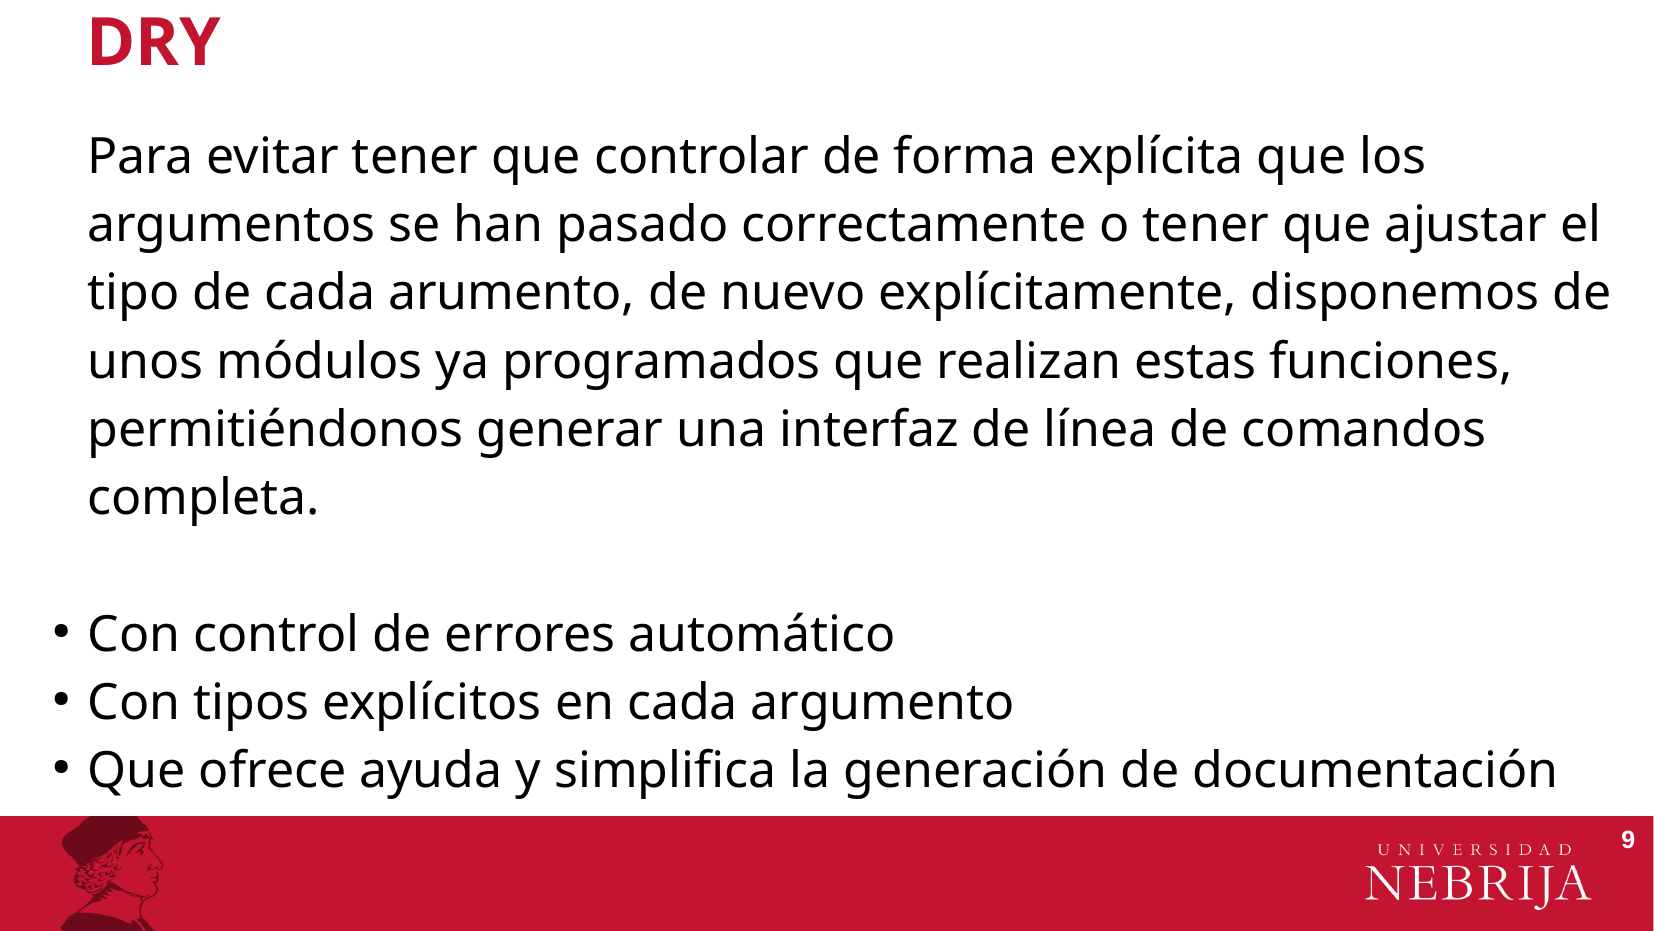

DRY
Para evitar tener que controlar de forma explícita que los argumentos se han pasado correctamente o tener que ajustar el tipo de cada arumento, de nuevo explícitamente, disponemos de unos módulos ya programados que realizan estas funciones, permitiéndonos generar una interfaz de línea de comandos completa.
Con control de errores automático
Con tipos explícitos en cada argumento
Que ofrece ayuda y simplifica la generación de documentación